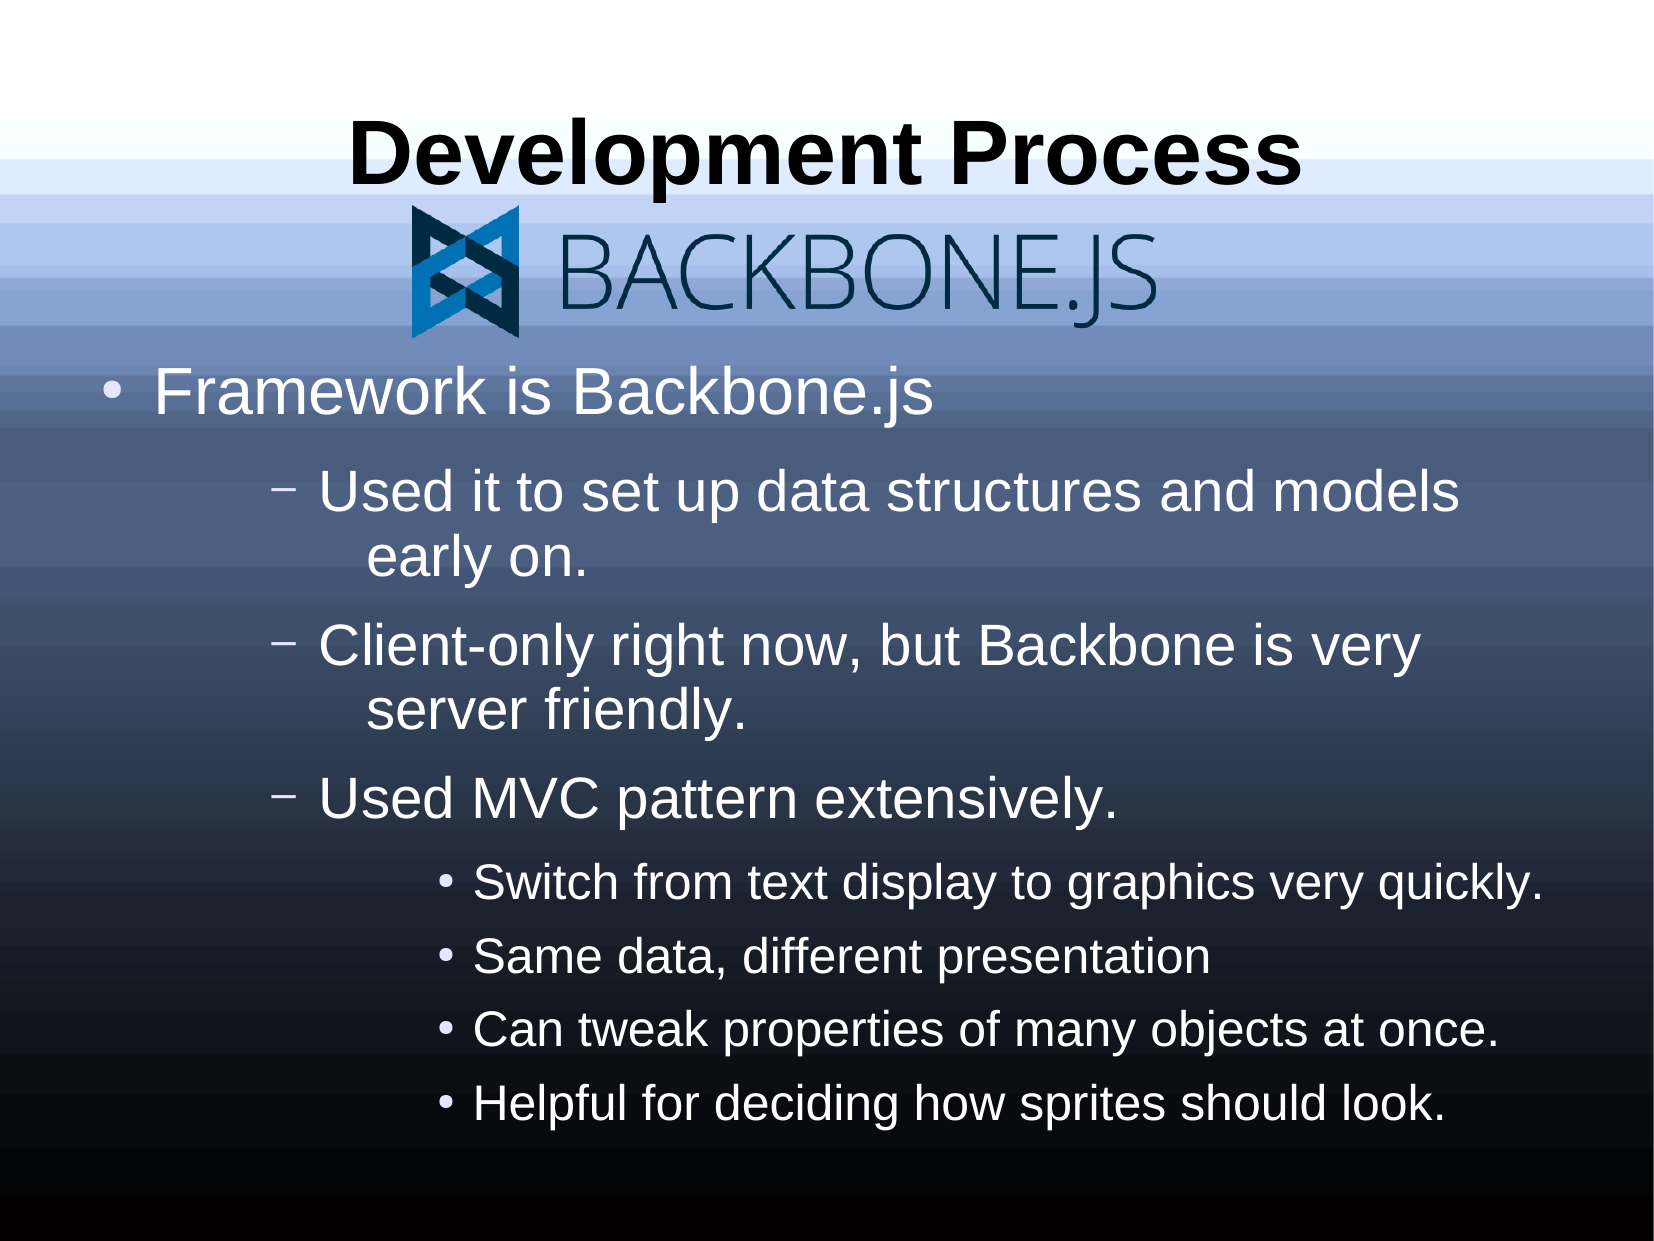

# Development Process
Framework is Backbone.js
Used it to set up data structures and models early on.
Client-only right now, but Backbone is very server friendly.
Used MVC pattern extensively.
Switch from text display to graphics very quickly.
Same data, different presentation
Can tweak properties of many objects at once.
Helpful for deciding how sprites should look.